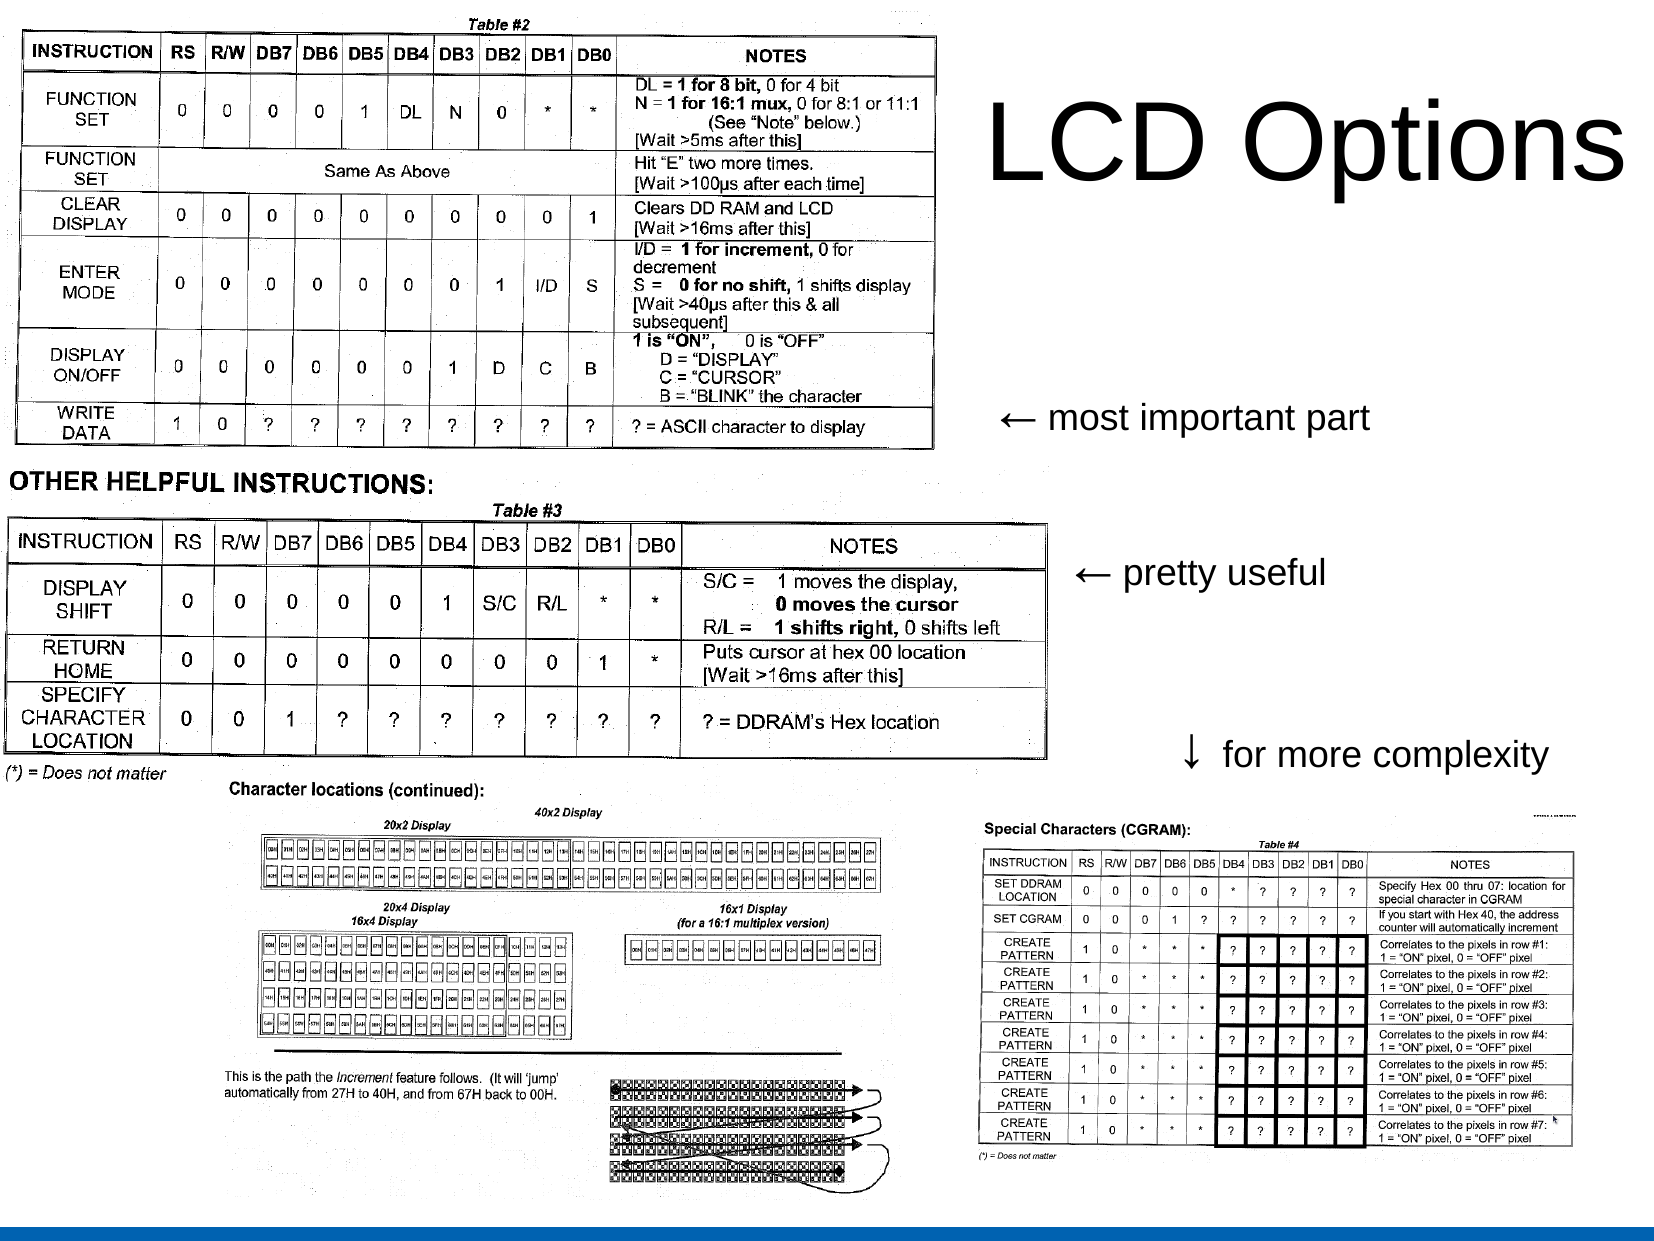

# LCD Options
←most important part
←pretty useful
↓ for more complexity